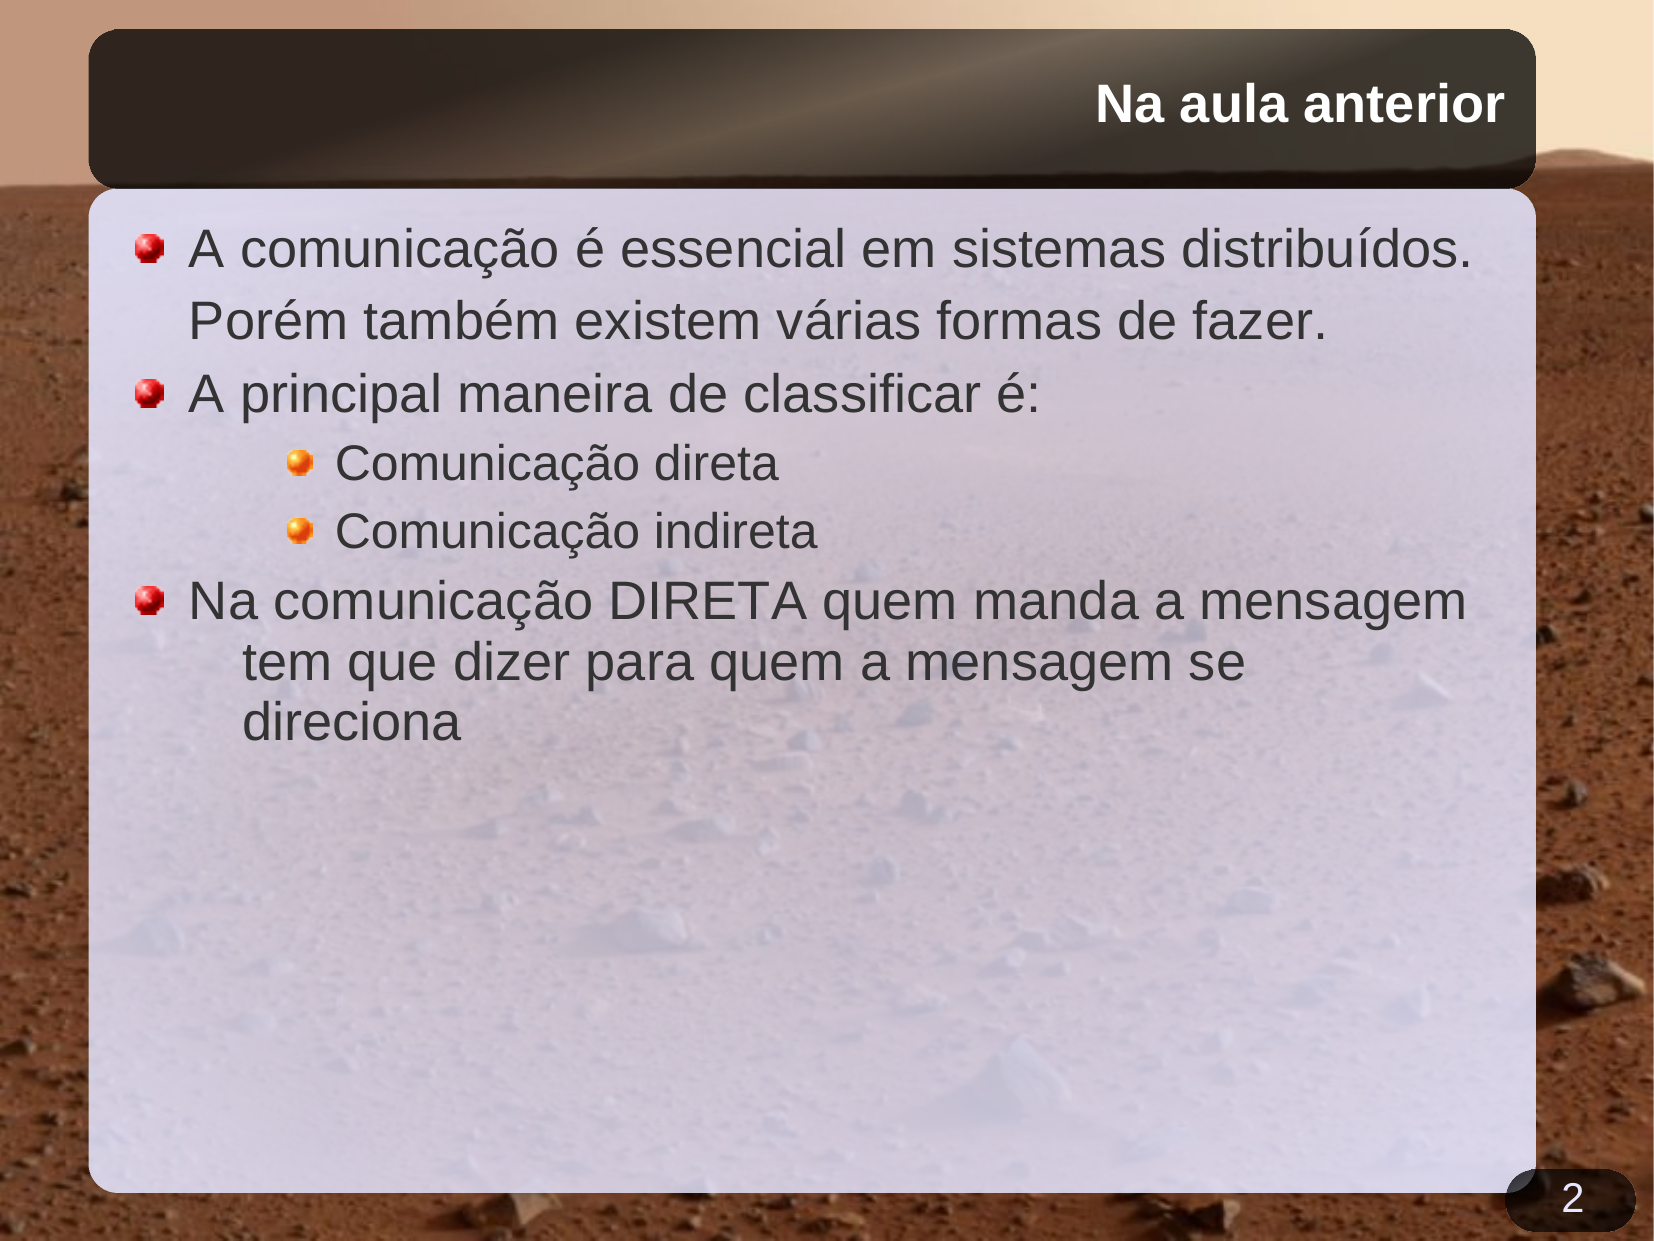

# Na aula anterior
A comunicação é essencial em sistemas distribuídos.
Porém também existem várias formas de fazer.
A principal maneira de classificar é:
Comunicação direta
Comunicação indireta
Na comunicação DIRETA quem manda a mensagem tem que dizer para quem a mensagem se direciona